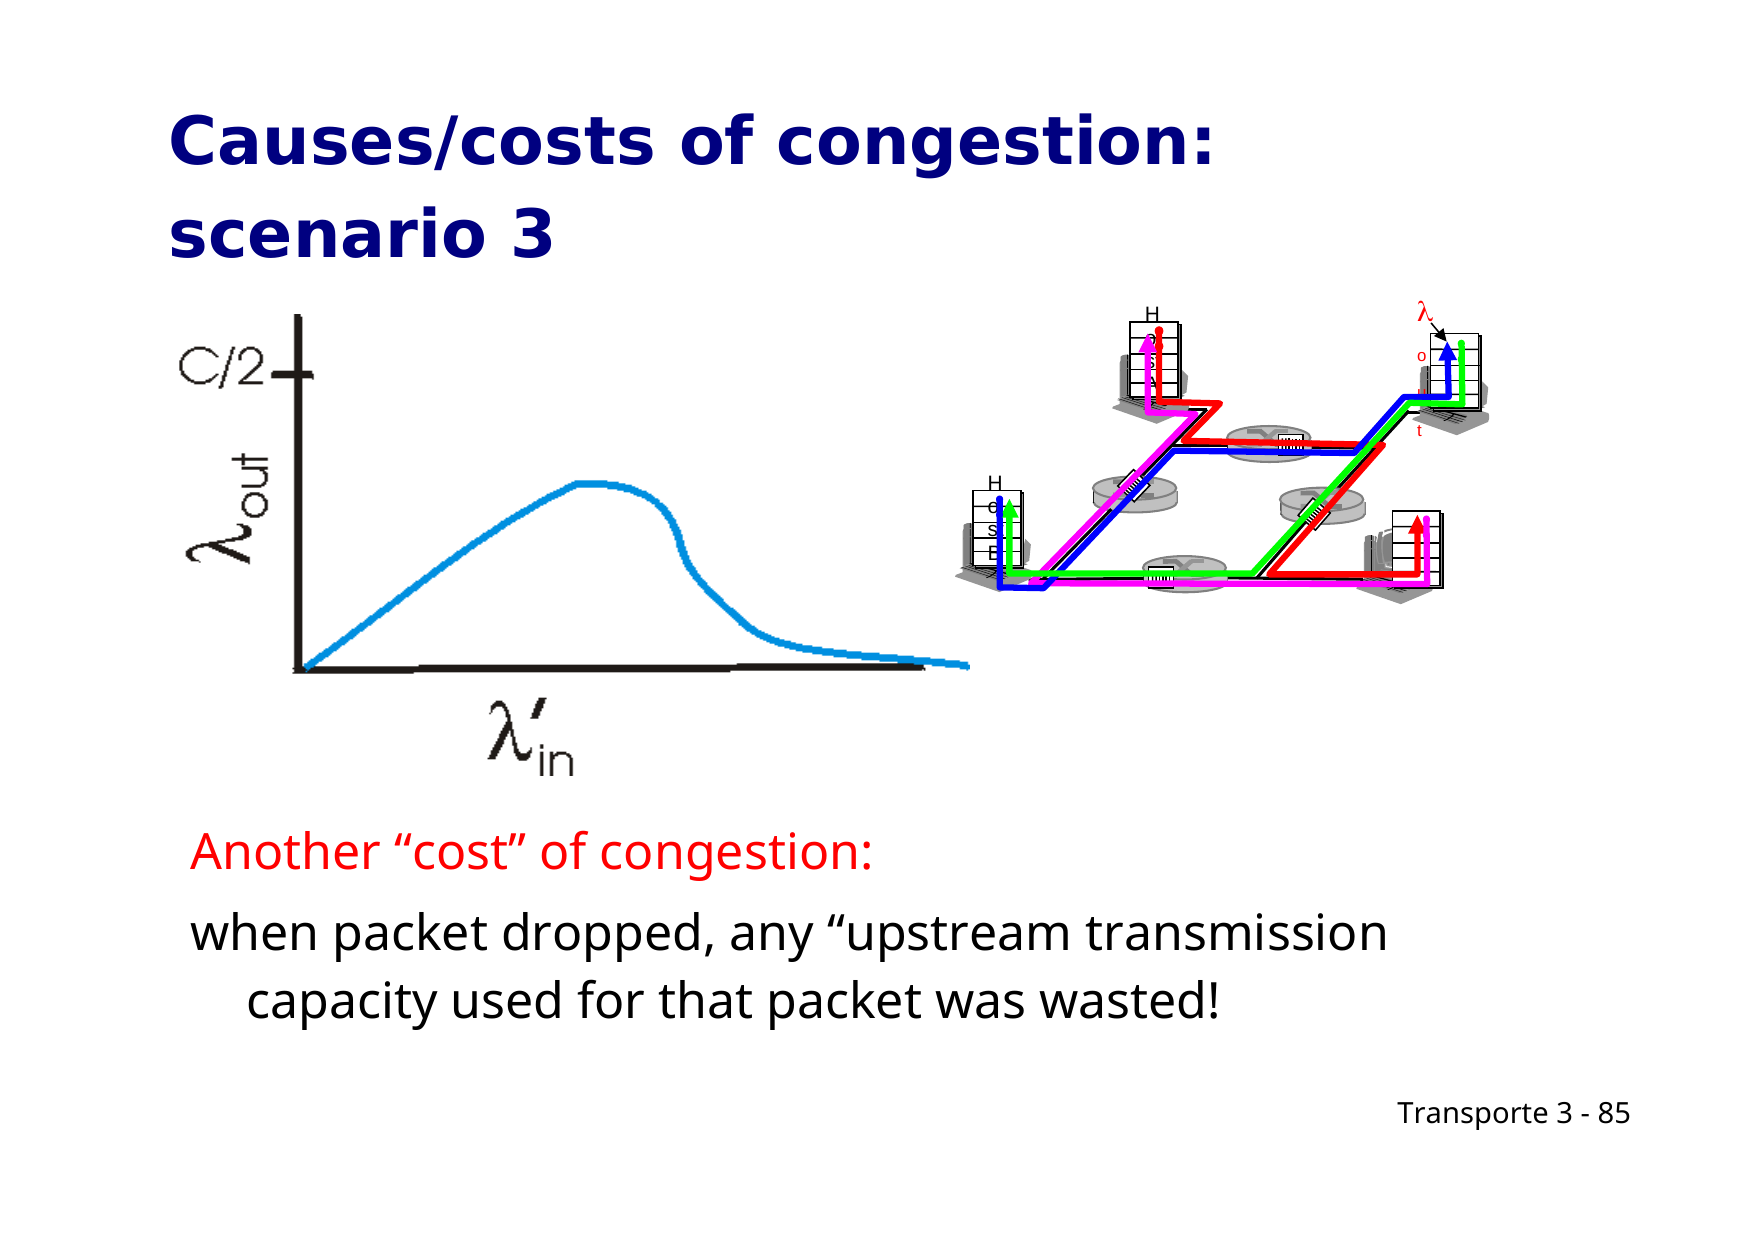

# Causes/costs of congestion: scenario 3
out
Host A
Host B
Another “cost” of congestion:
when packet dropped, any “upstream transmission capacity used for that packet was wasted!